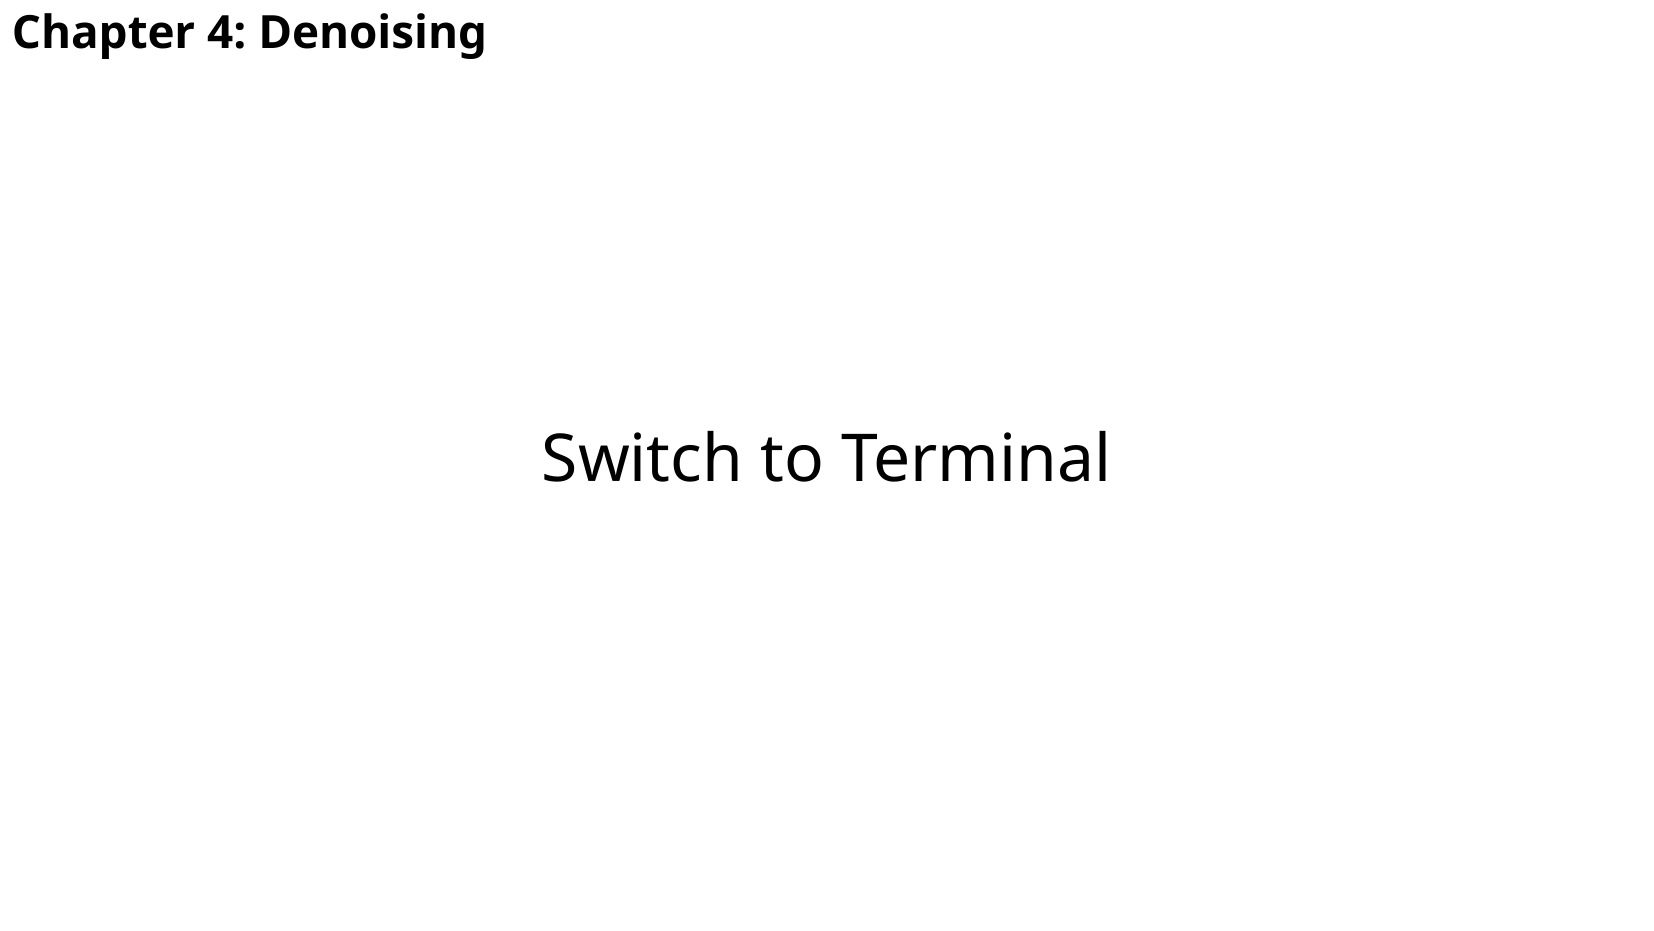

# Chapter 4: Denoising
Switch to Terminal